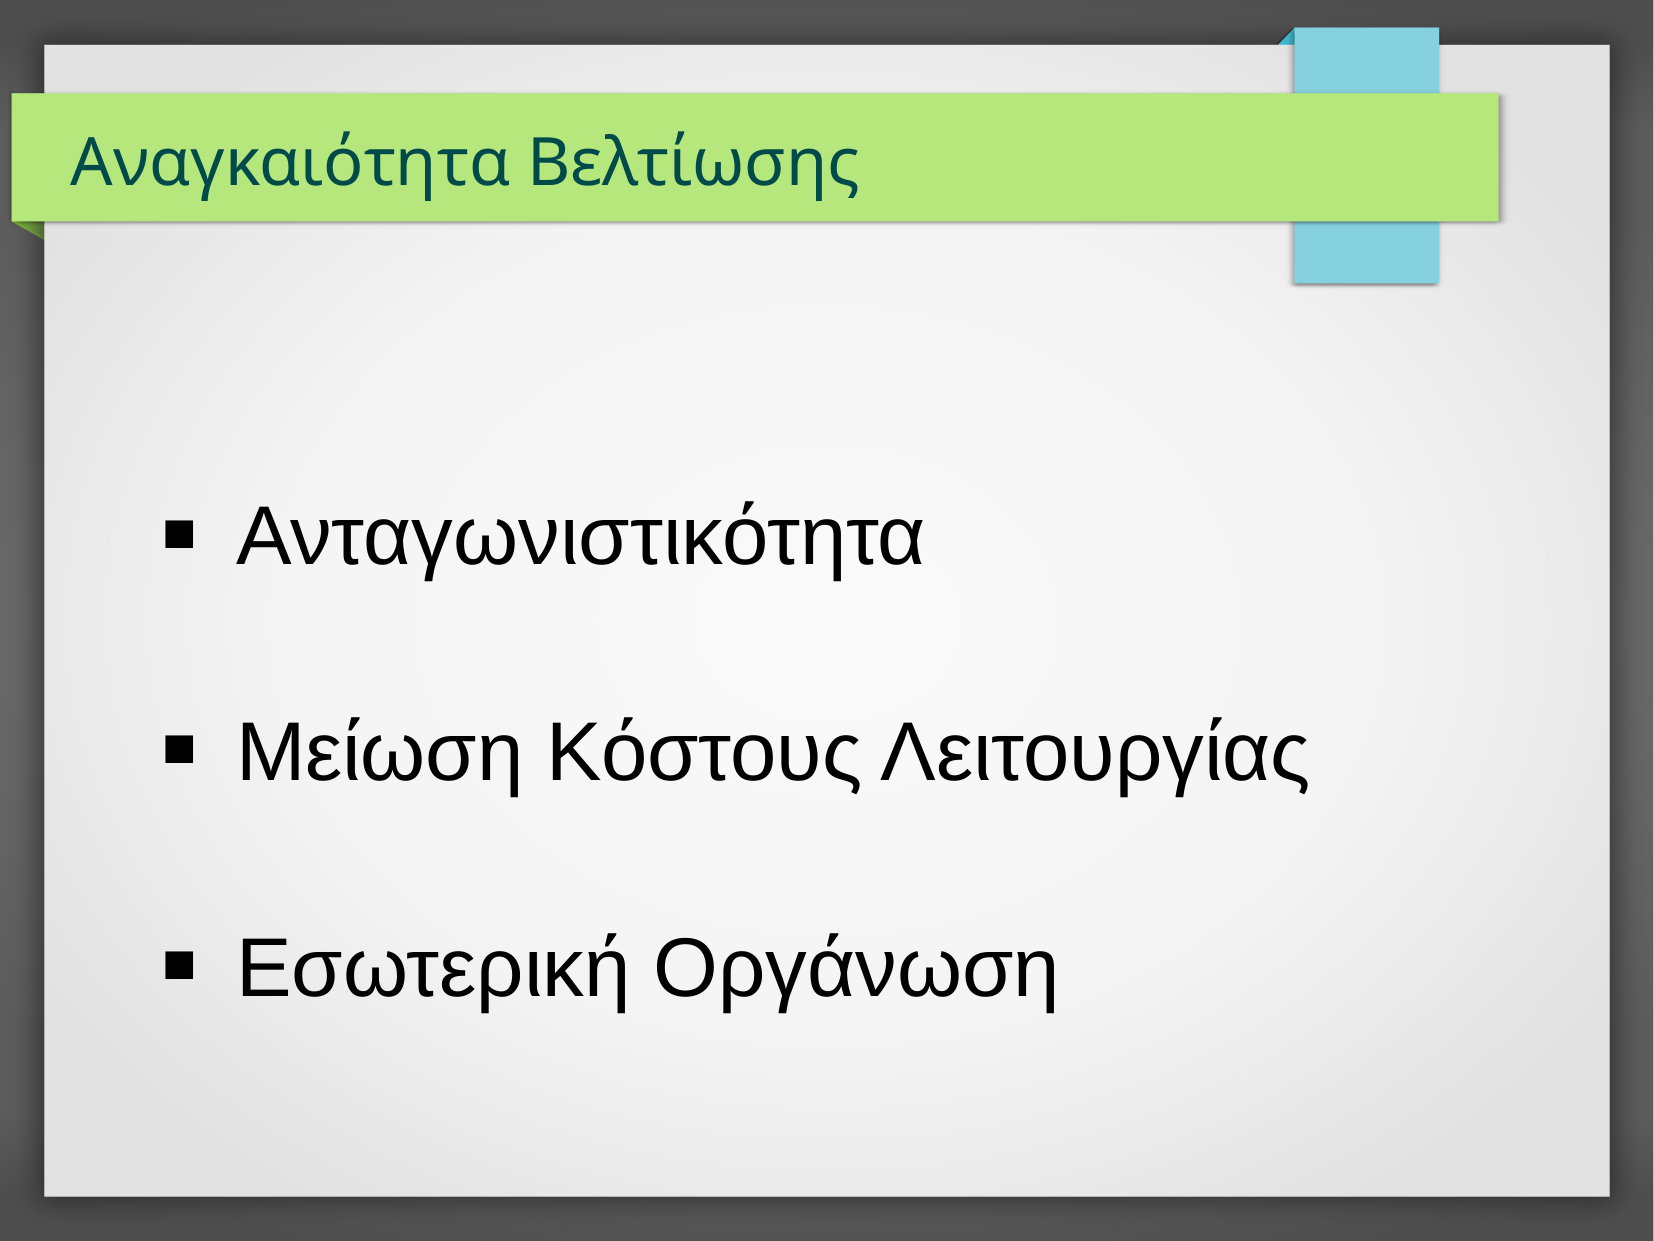

# Αναγκαιότητα Βελτίωσης
Ανταγωνιστικότητα
Μείωση Κόστους Λειτουργίας
Εσωτερική Οργάνωση